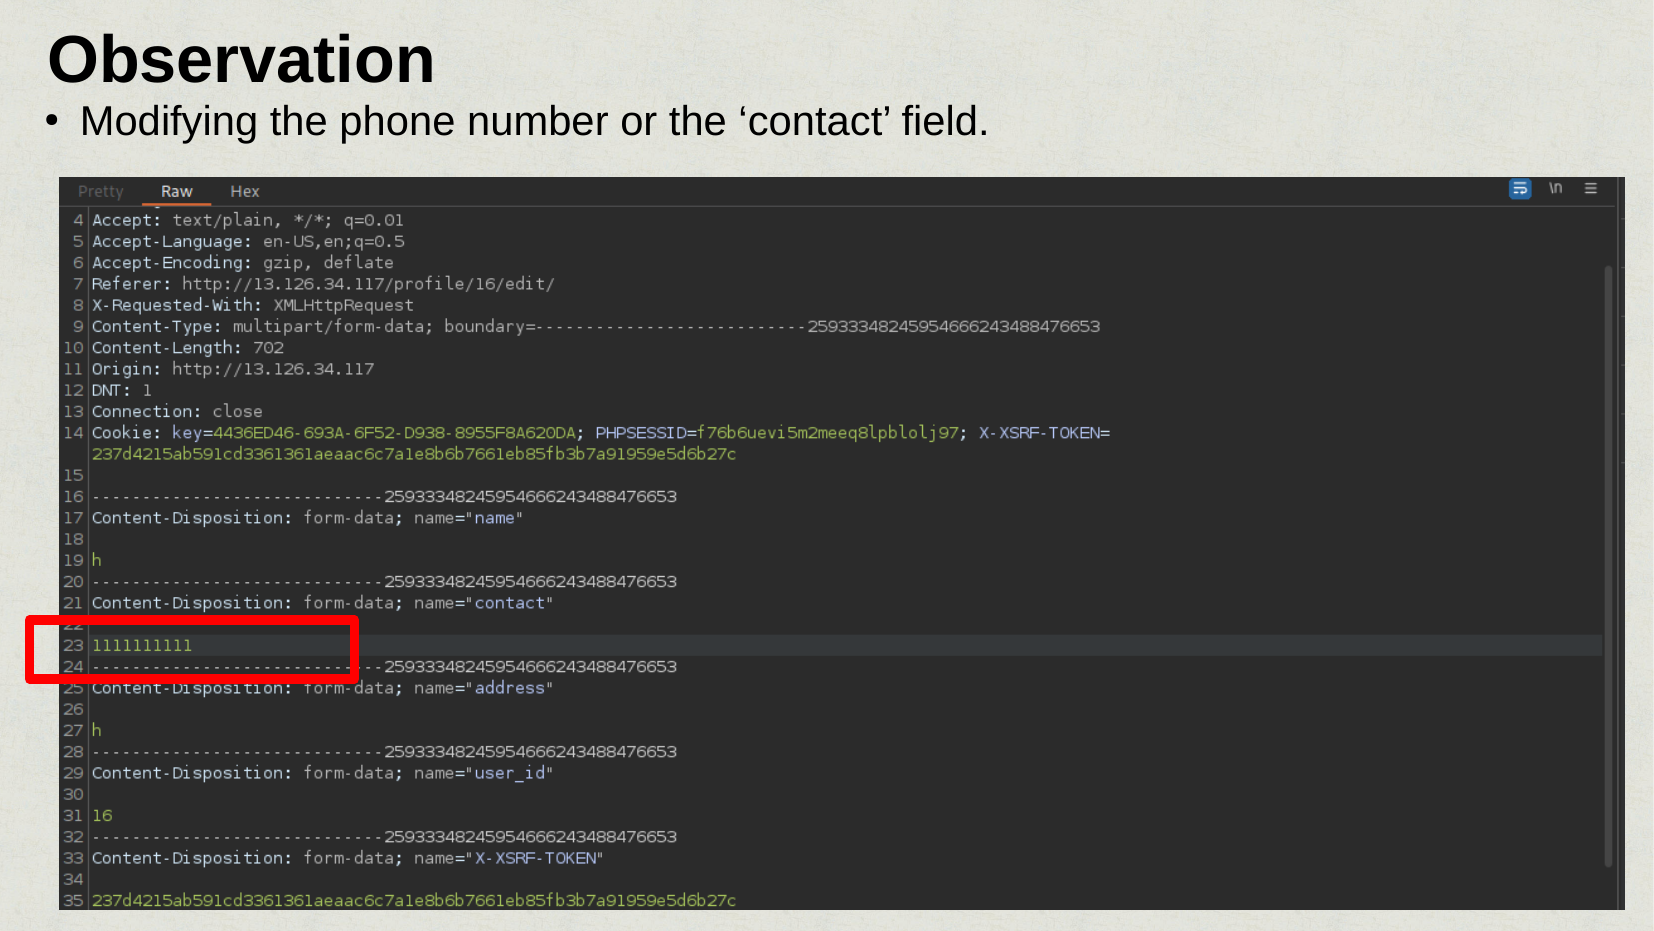

# Observation
Modifying the phone number or the ‘contact’ field.